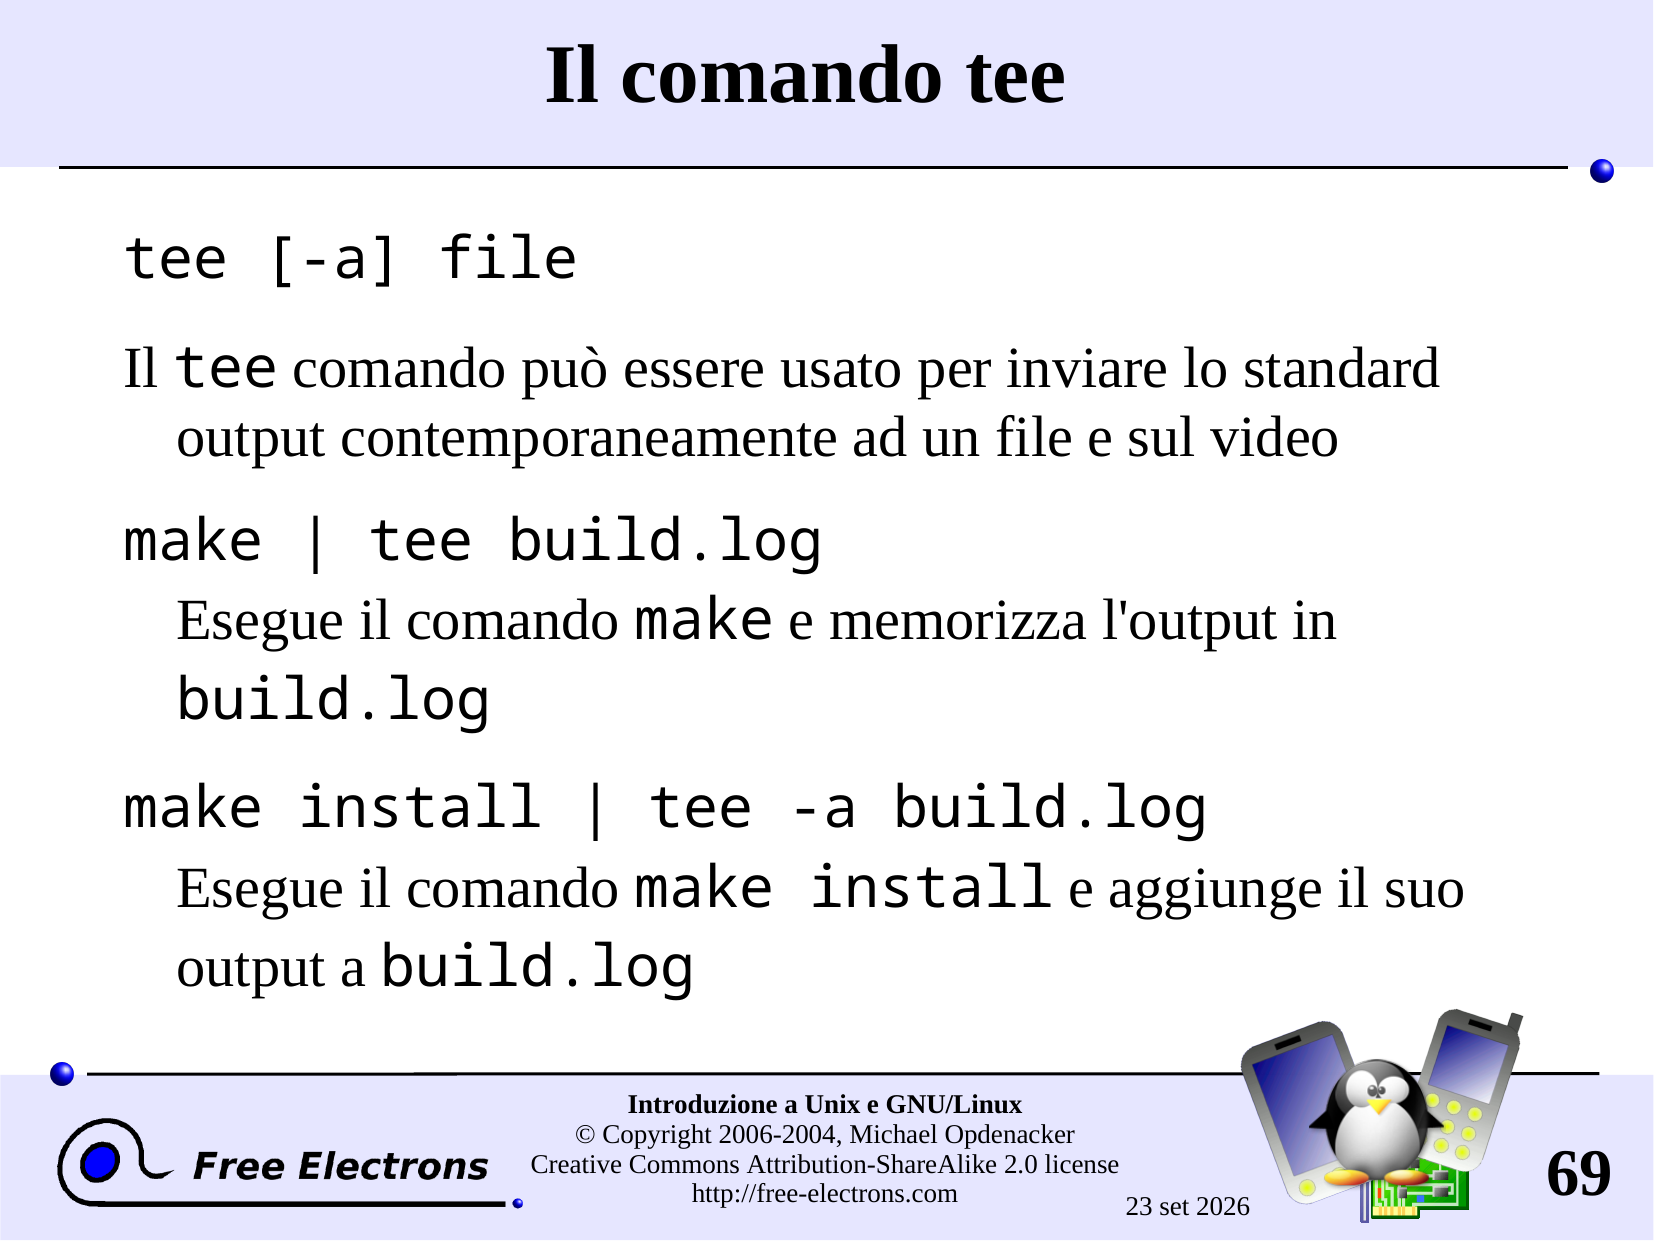

# Il comando tee
tee [-a] file
Il tee comando può essere usato per inviare lo standard output contemporaneamente ad un file e sul video
make | tee build.log
Esegue il comando make e memorizza l'output in build.log
make install | tee -a build.log
Esegue il comando make install e aggiunge il suo output a build.log